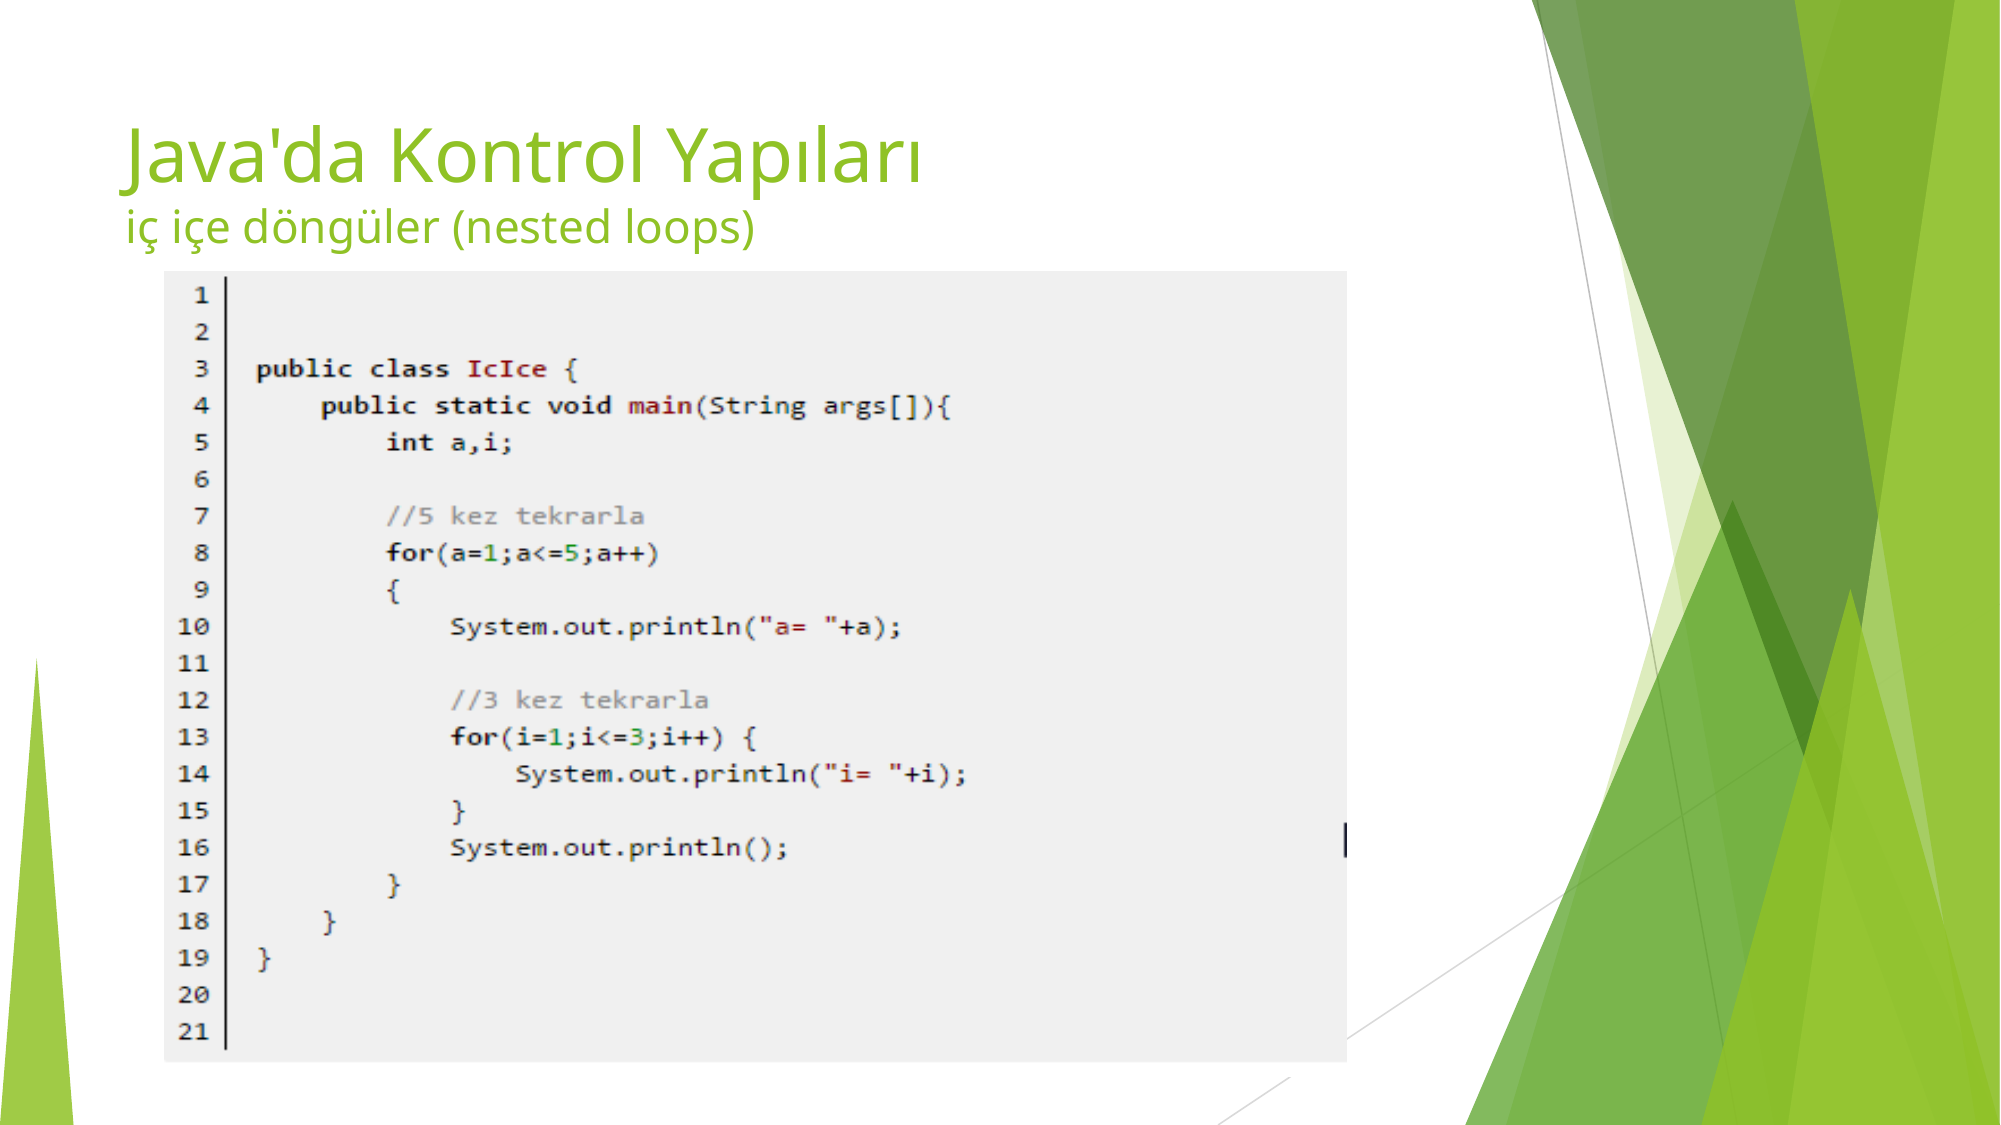

# Java'da Kontrol Yapıları iç içe döngüler (nested loops)